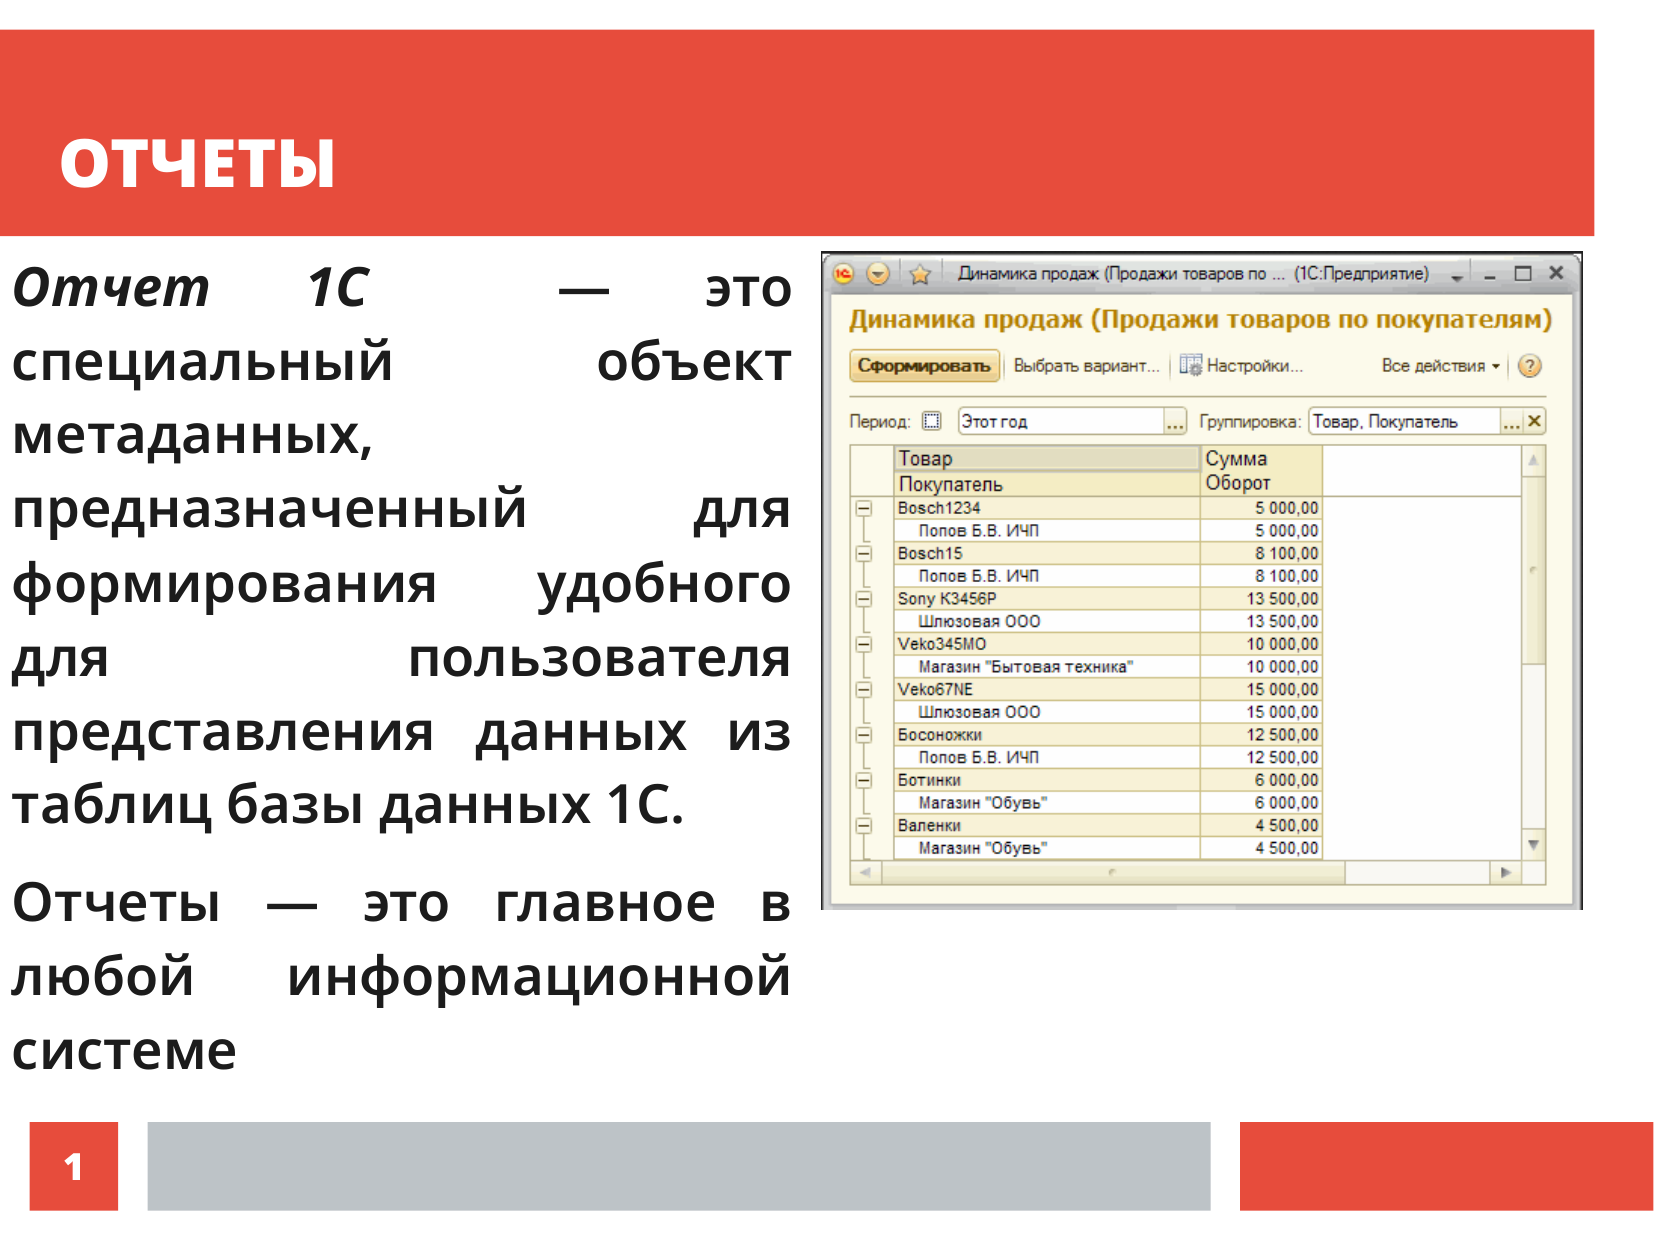

# ОТЧЕТЫ
Отчет 1С — это специальный объект метаданных, предназначенный для формирования удобного для пользователя представления данных из таблиц базы данных 1С.
Отчеты — это главное в любой информационной системе
1